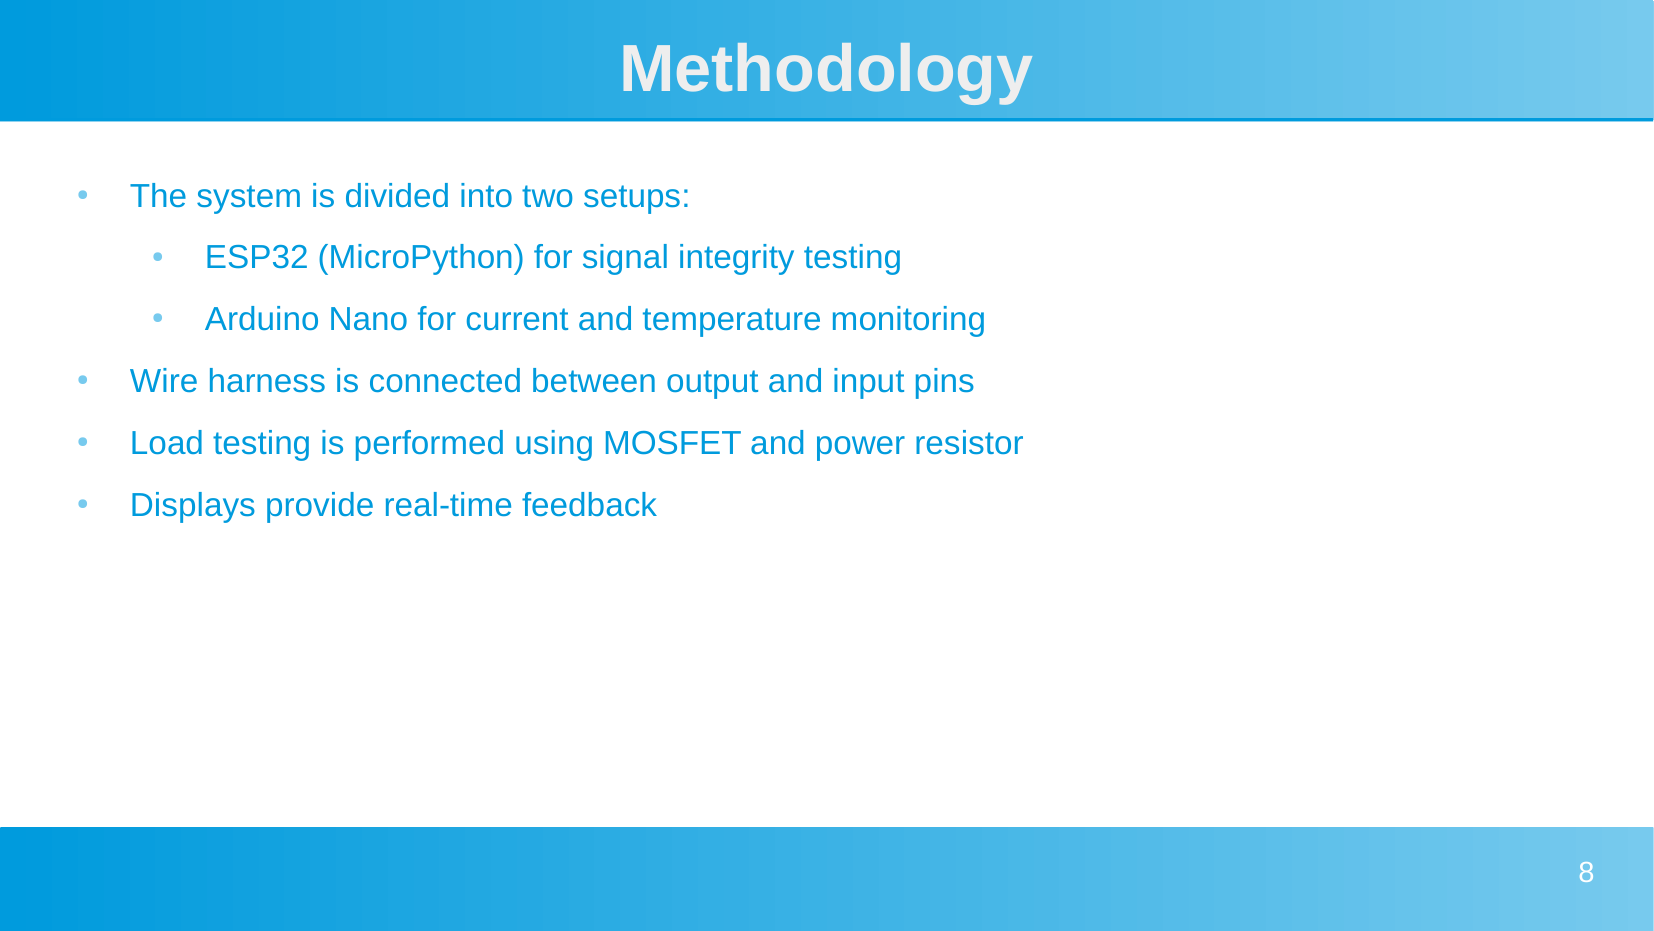

# Methodology
The system is divided into two setups:
ESP32 (MicroPython) for signal integrity testing
Arduino Nano for current and temperature monitoring
Wire harness is connected between output and input pins
Load testing is performed using MOSFET and power resistor
Displays provide real-time feedback
8